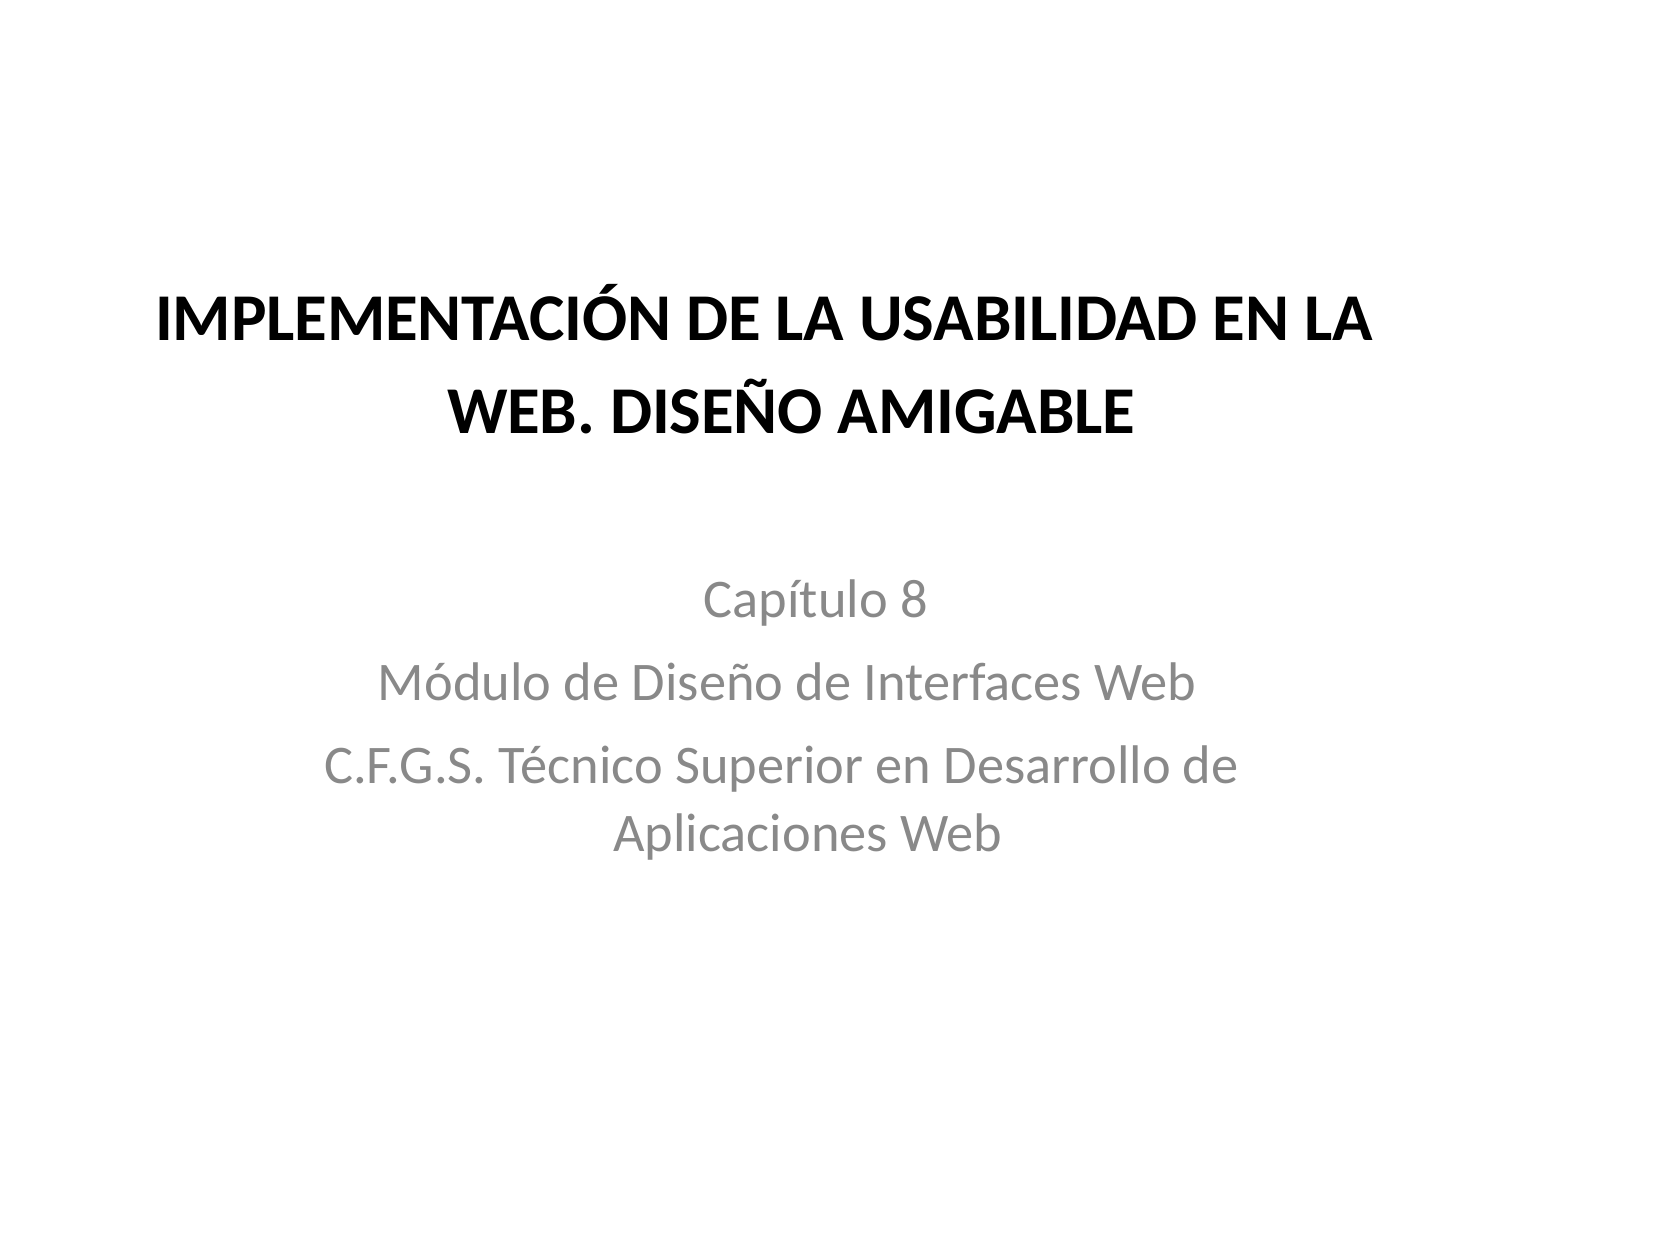

IMPLEMENTACIÓN DE LA USABILIDAD EN LA
WEB. DISEÑO AMIGABLE
Capítulo 8
Módulo de Diseño de Interfaces Web
C.F.G.S. Técnico Superior en Desarrollo de
Aplicaciones Web